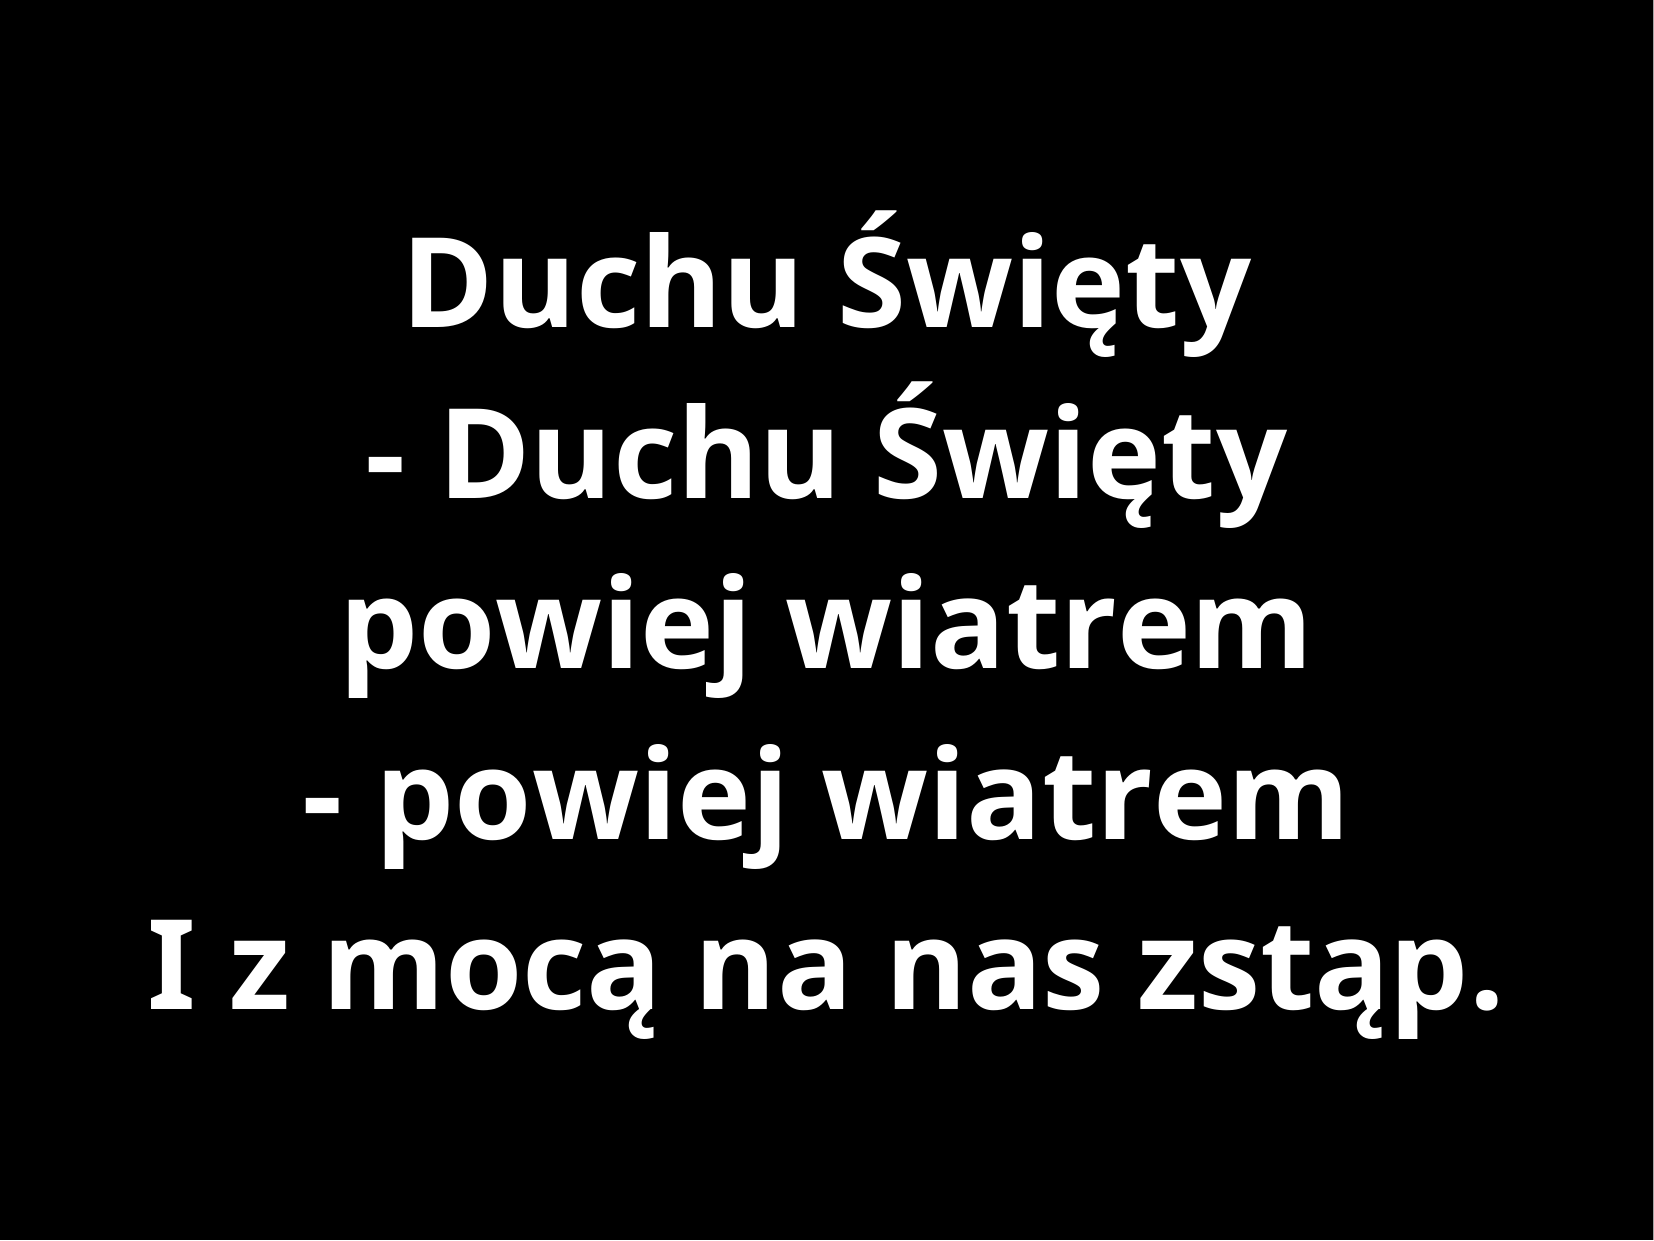

# Duchu Święty - Duchu Święty powiej wiatrem - powiej wiatrem I z mocą na nas zstąp.